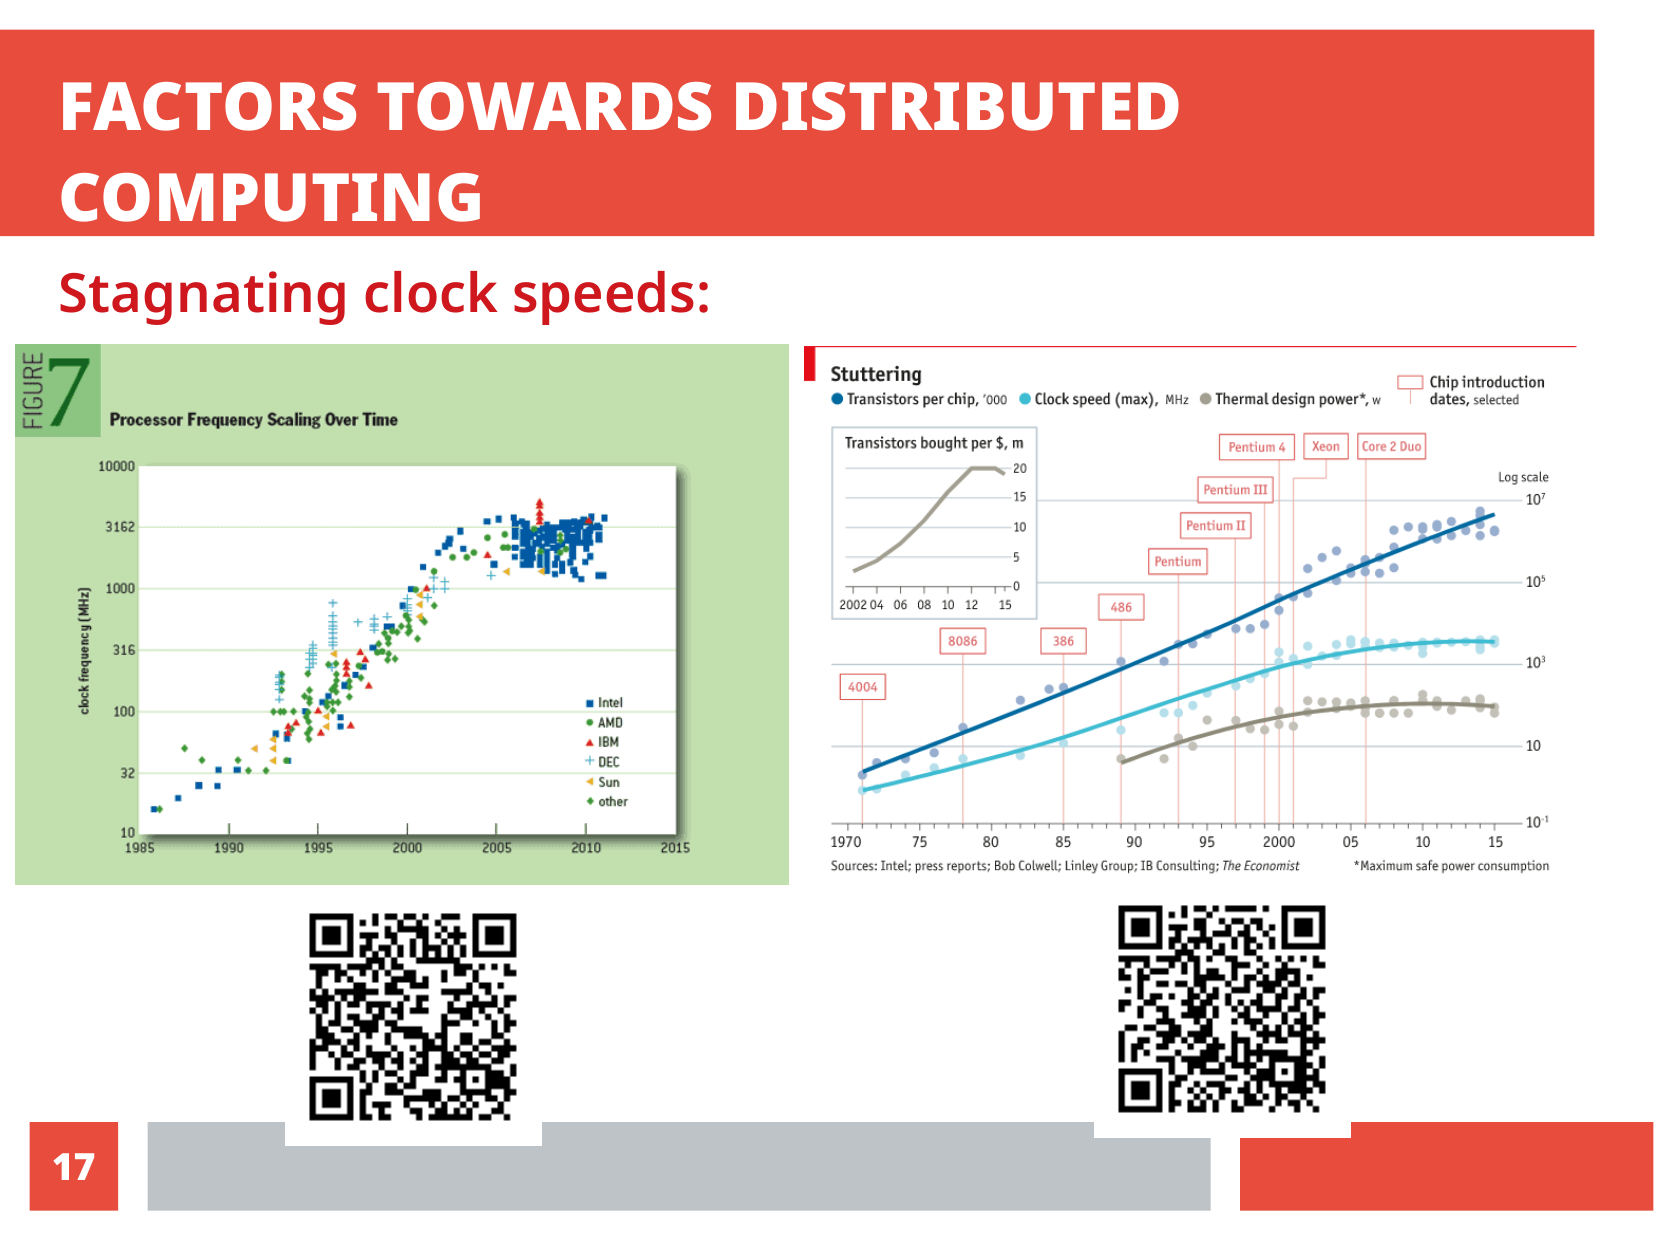

# FACTORS TOWARDS DISTRIBUTED COMPUTING
Stagnating clock speeds:
17